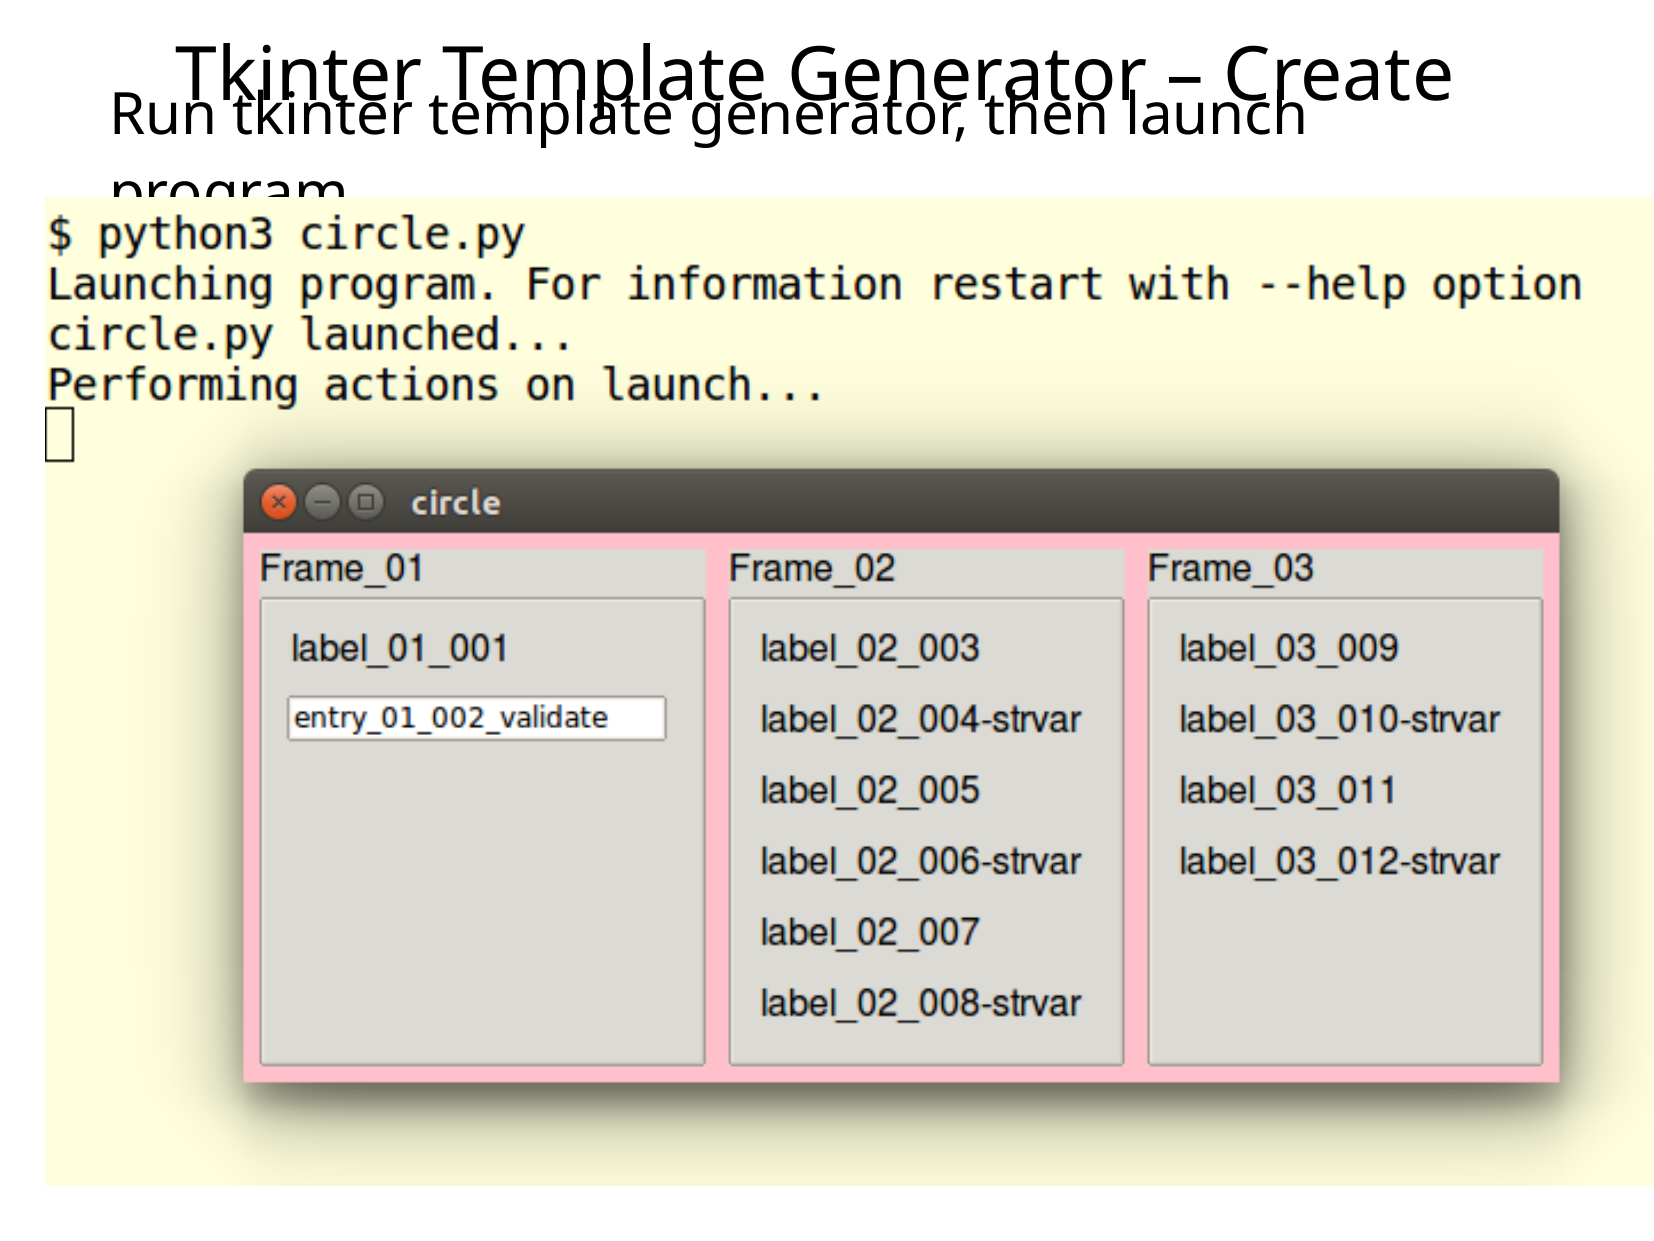

Tkinter Template Generator – Create
# Run tkinter template generator, then launch program...